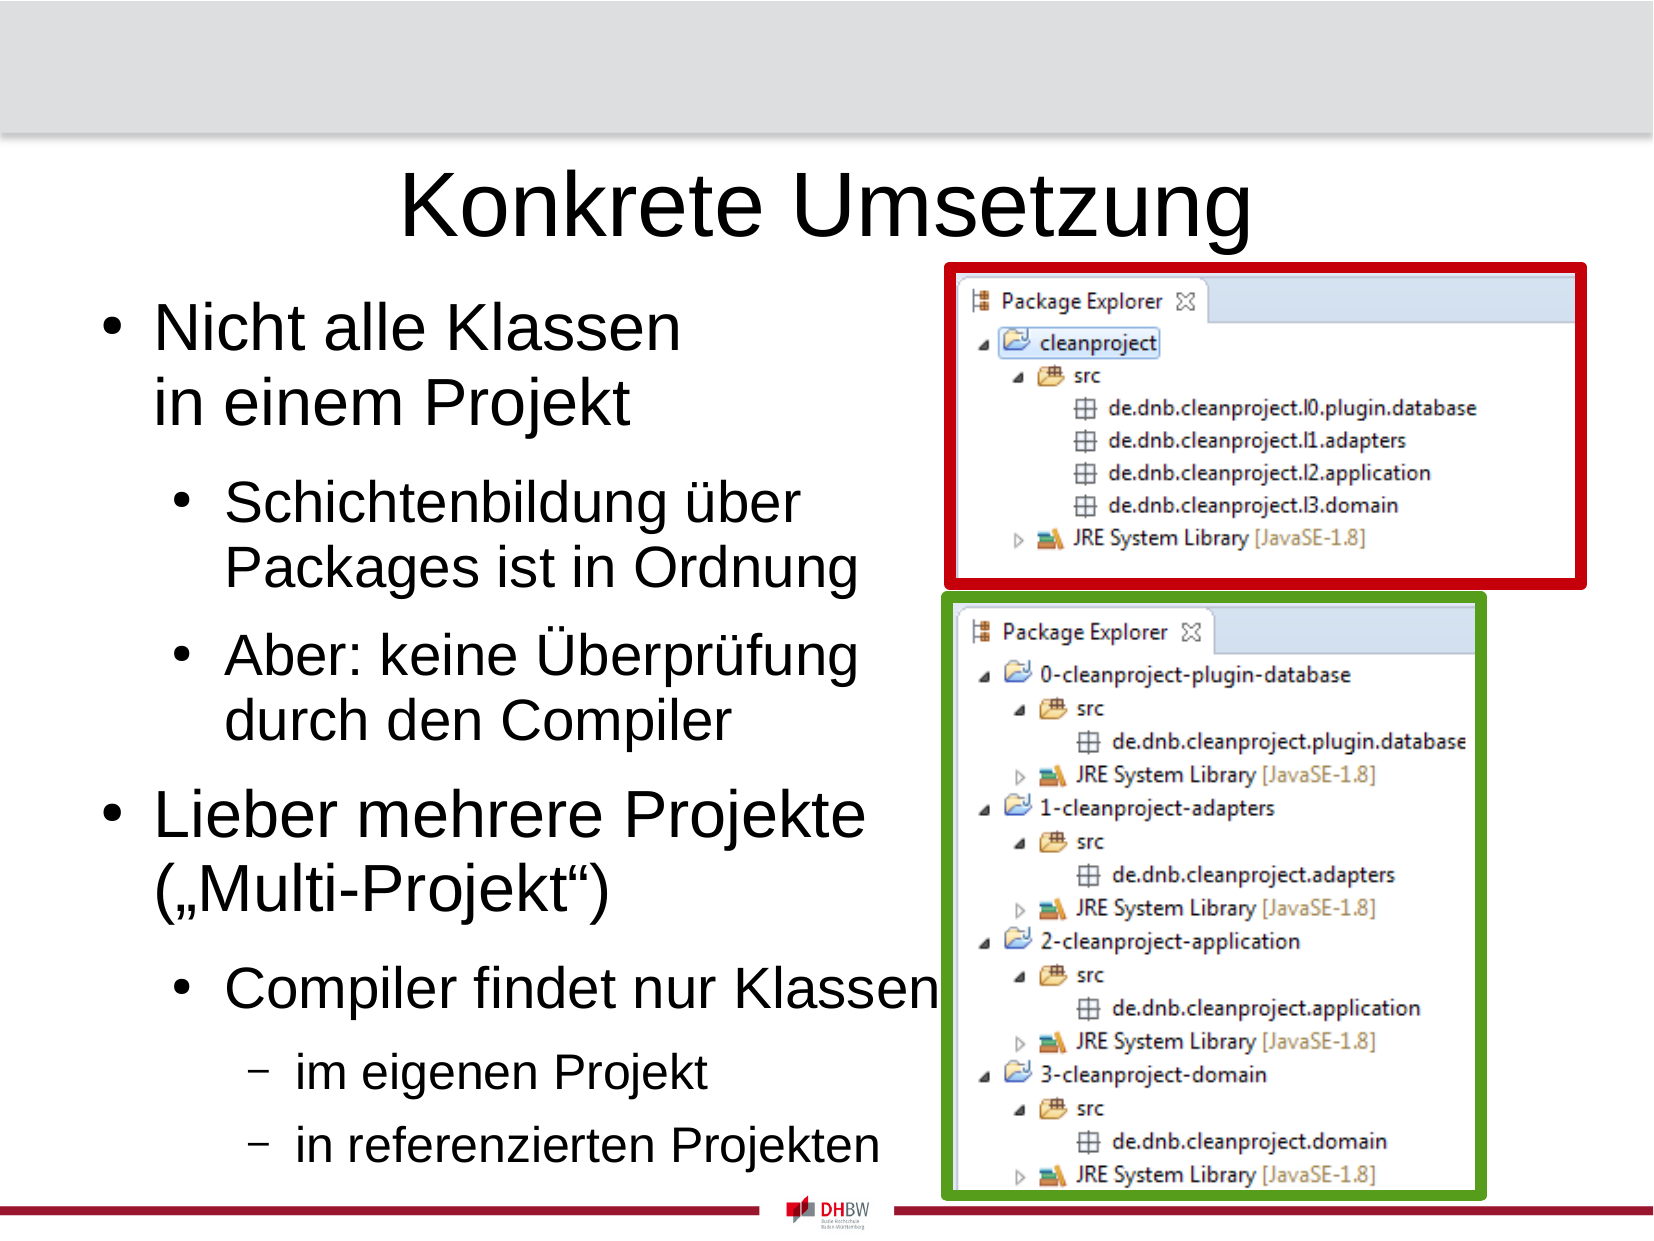

# Konkrete Umsetzung
Nicht alle Klassen
in einem Projekt
Schichtenbildung über
Packages ist in Ordnung
Aber: keine Überprüfung
durch den Compiler
Lieber mehrere Projekte
(„Multi-Projekt“)
Compiler findet nur Klassen
im eigenen Projekt
in referenzierten Projekten